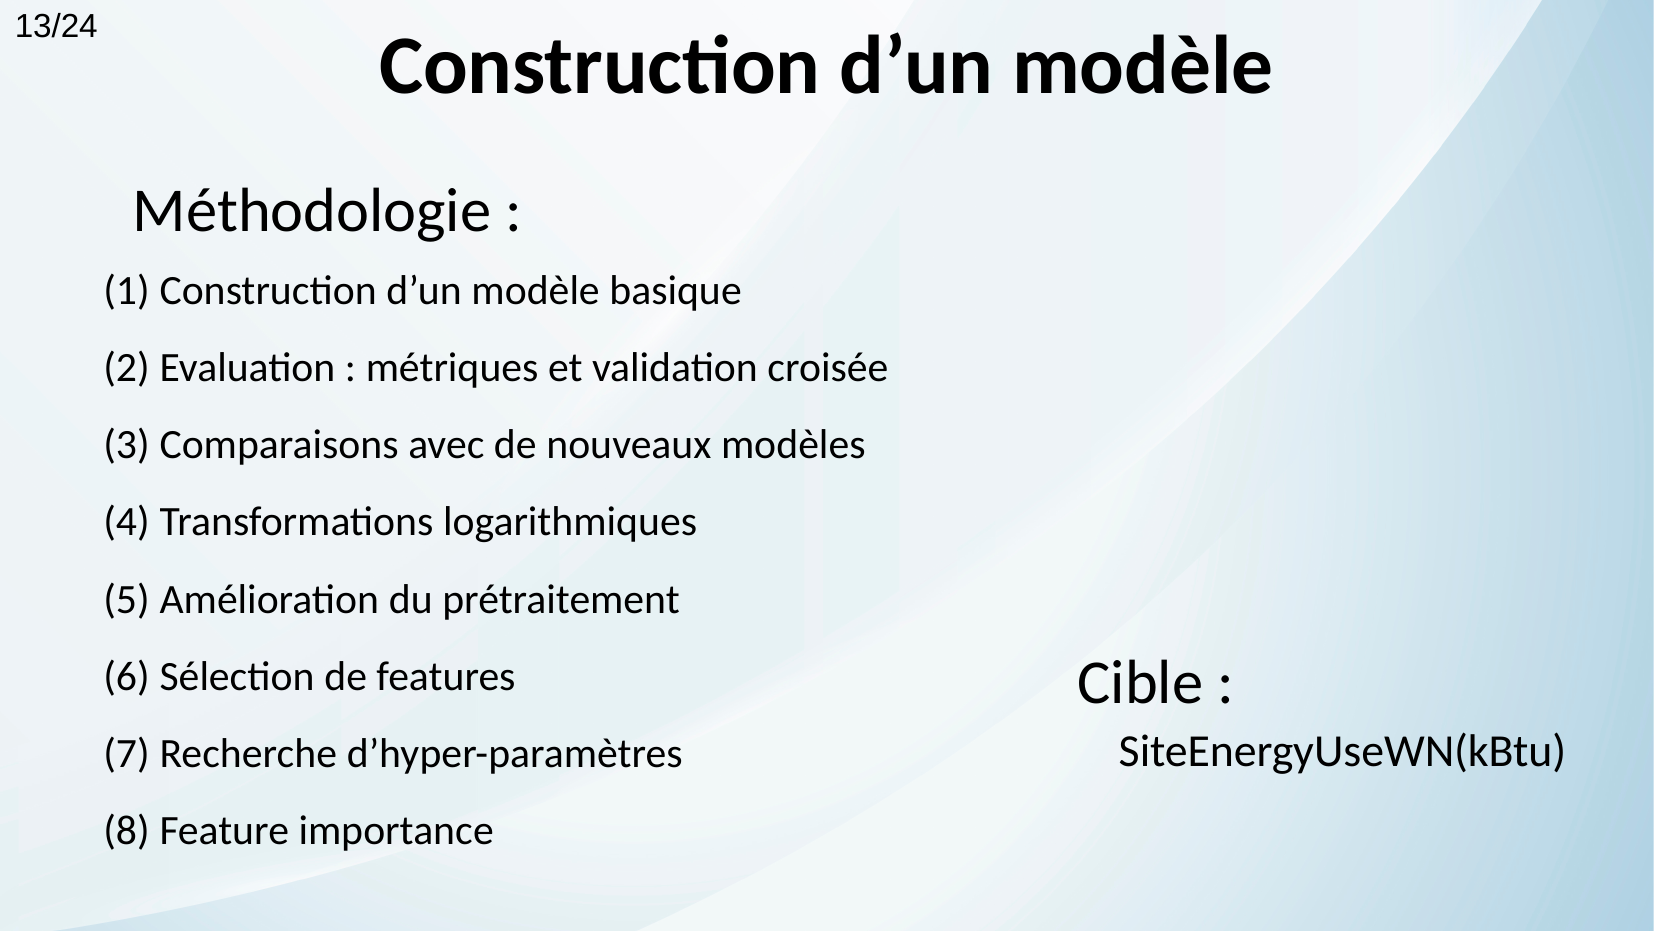

13/24
# Construction d’un modèle
Méthodologie :
 Construction d’un modèle basique
 Evaluation : métriques et validation croisée
 Comparaisons avec de nouveaux modèles
 Transformations logarithmiques
 Amélioration du prétraitement
 Sélection de features
 Recherche d’hyper-paramètres
 Feature importance
Cible :
 SiteEnergyUseWN(kBtu)